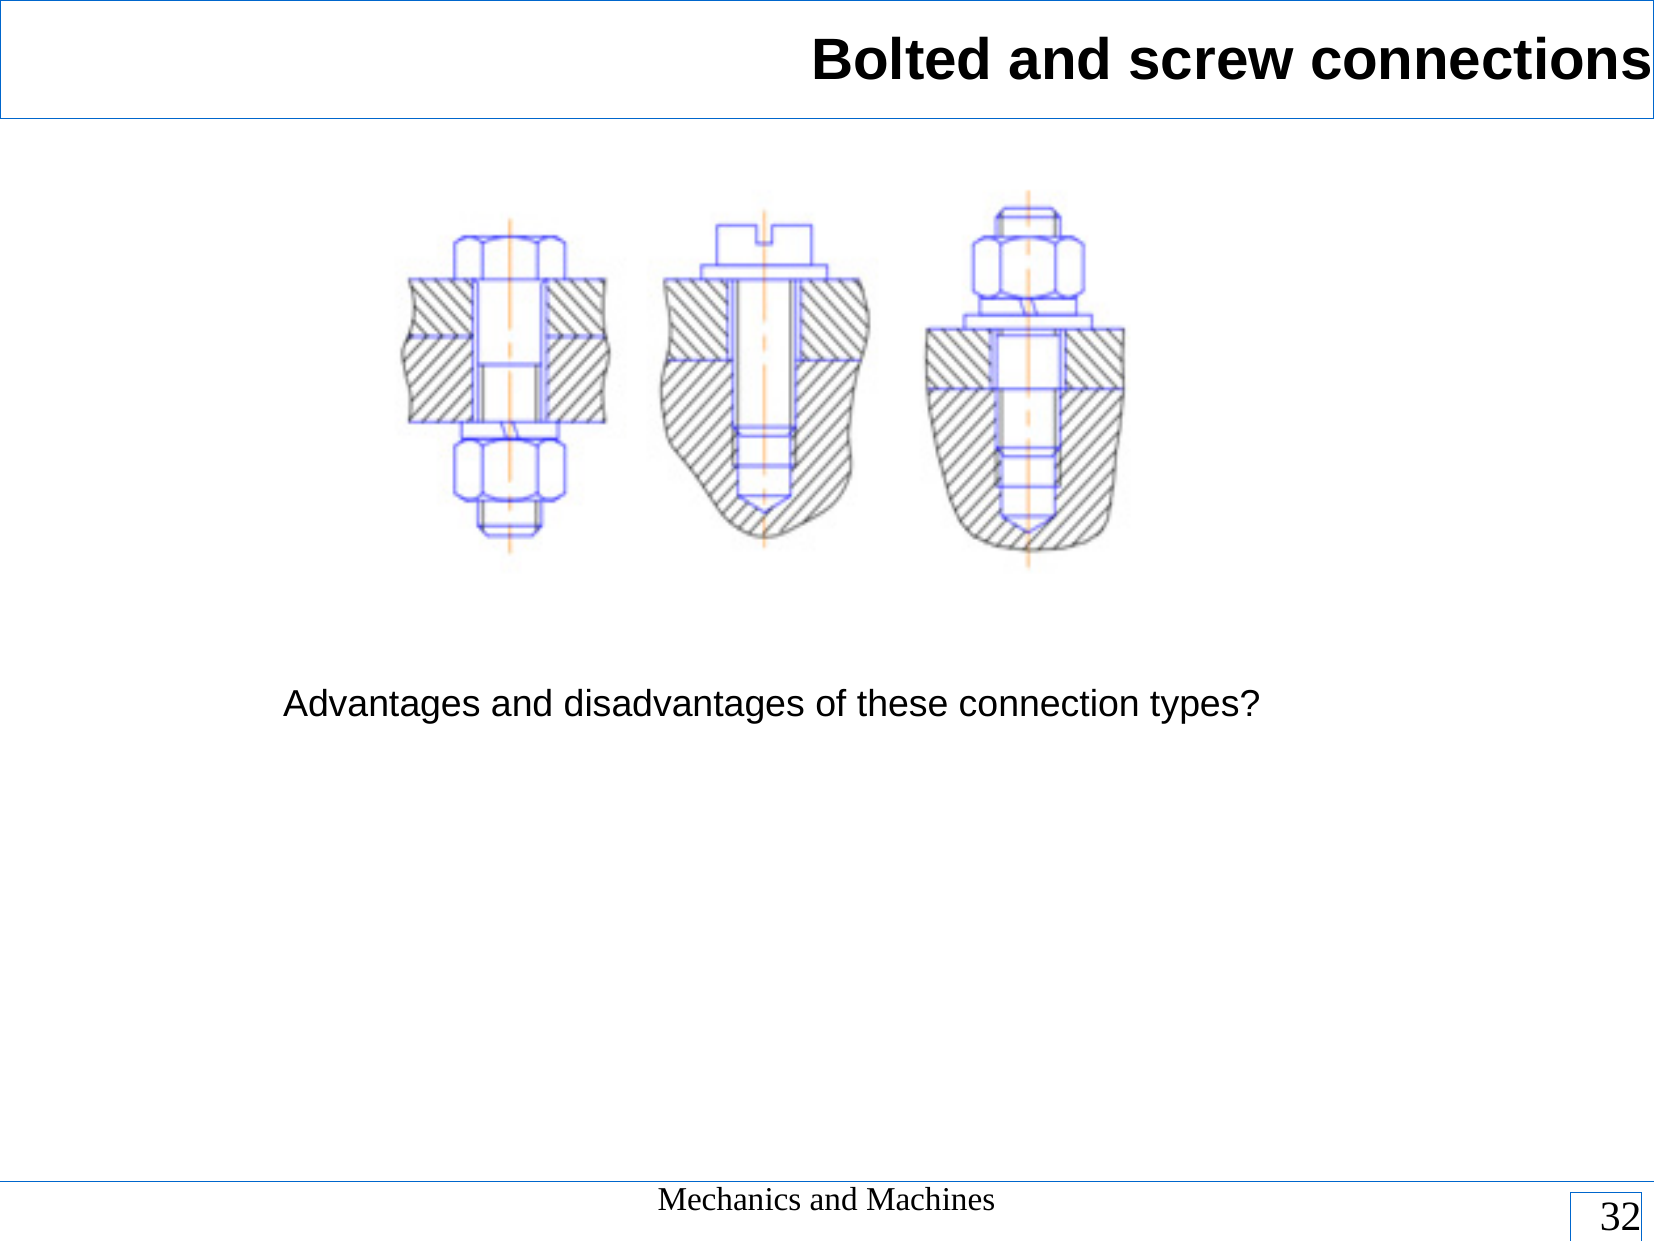

# Bolted and screw connections
Advantages and disadvantages of these connection types?
Mechanics and Machines
32